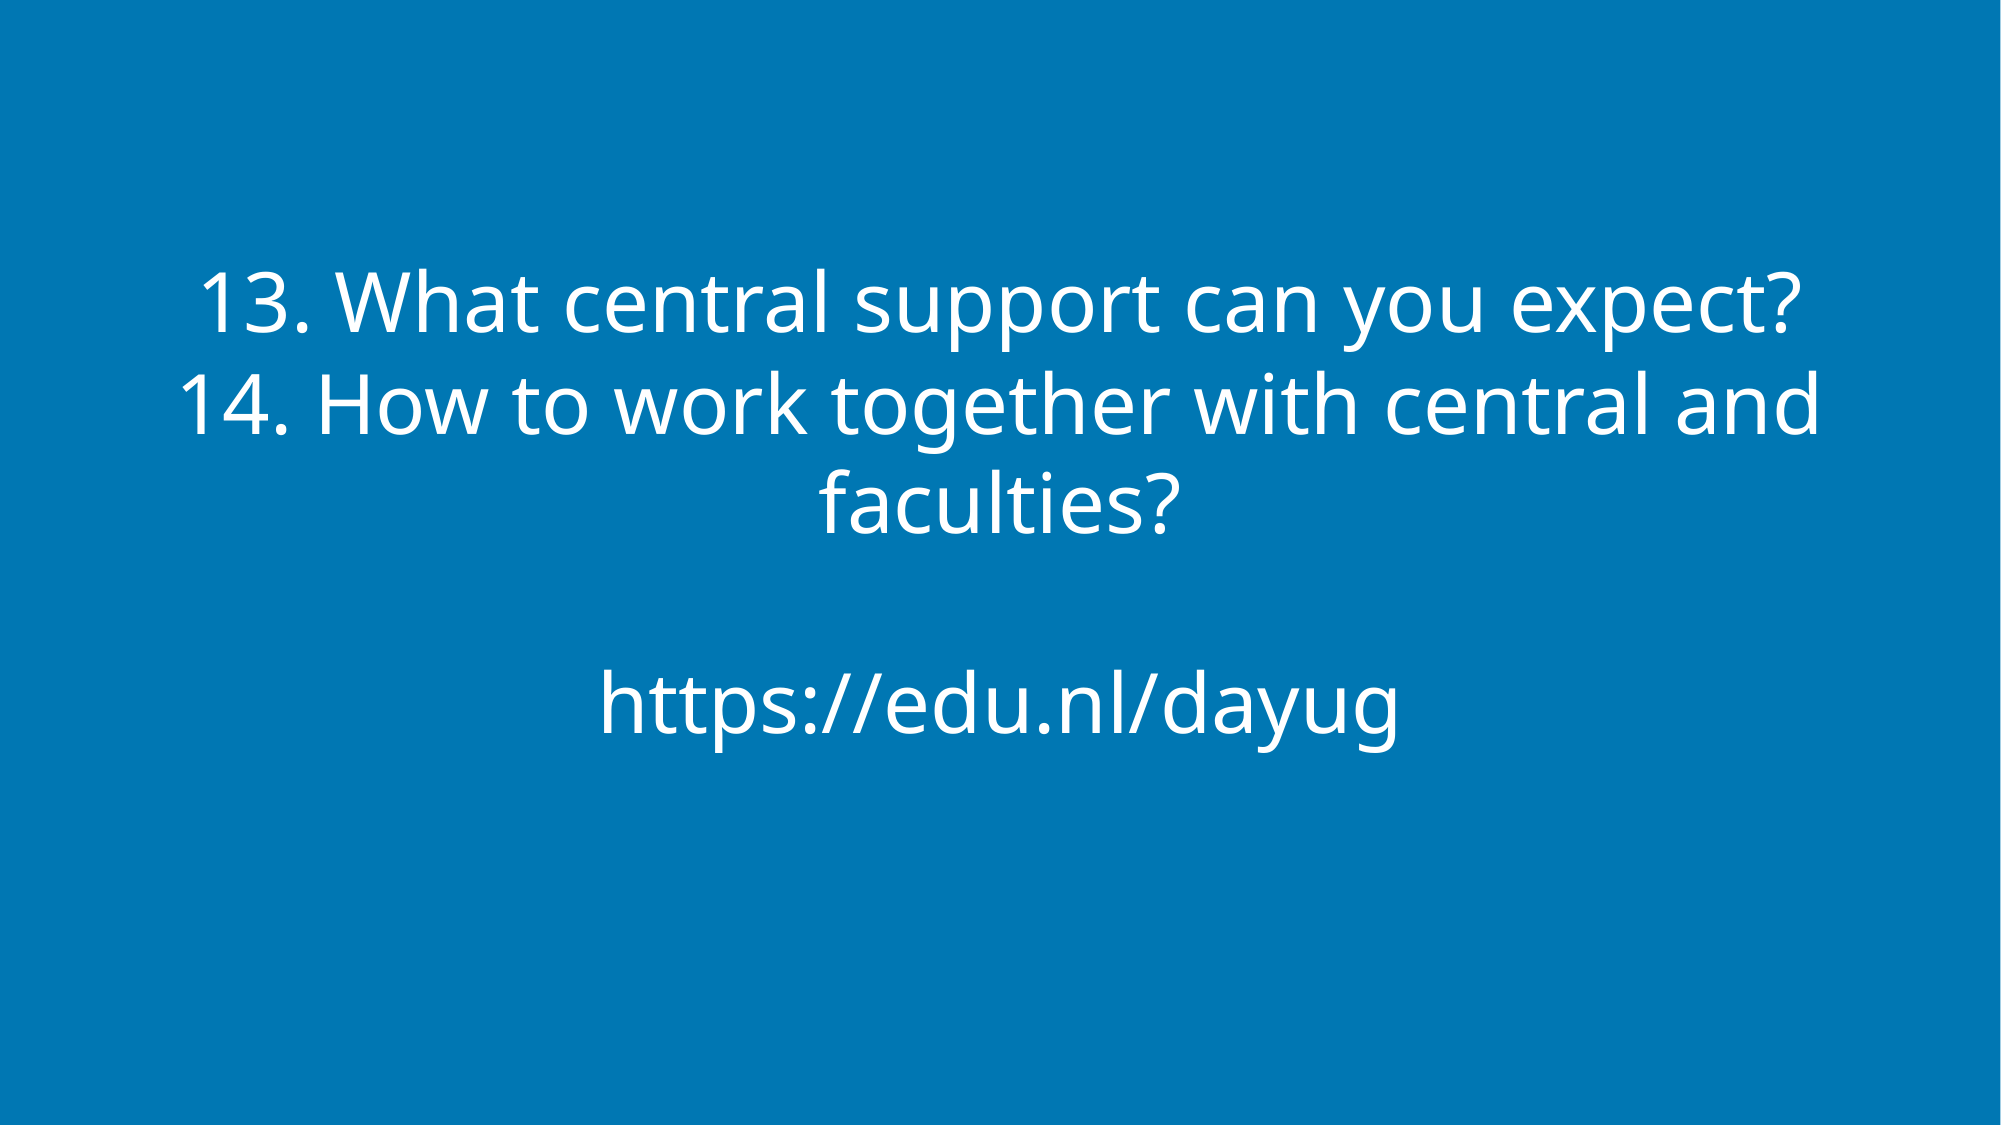

# 13. What central support can you expect?
14. How to work together with central and faculties?
https://edu.nl/dayug